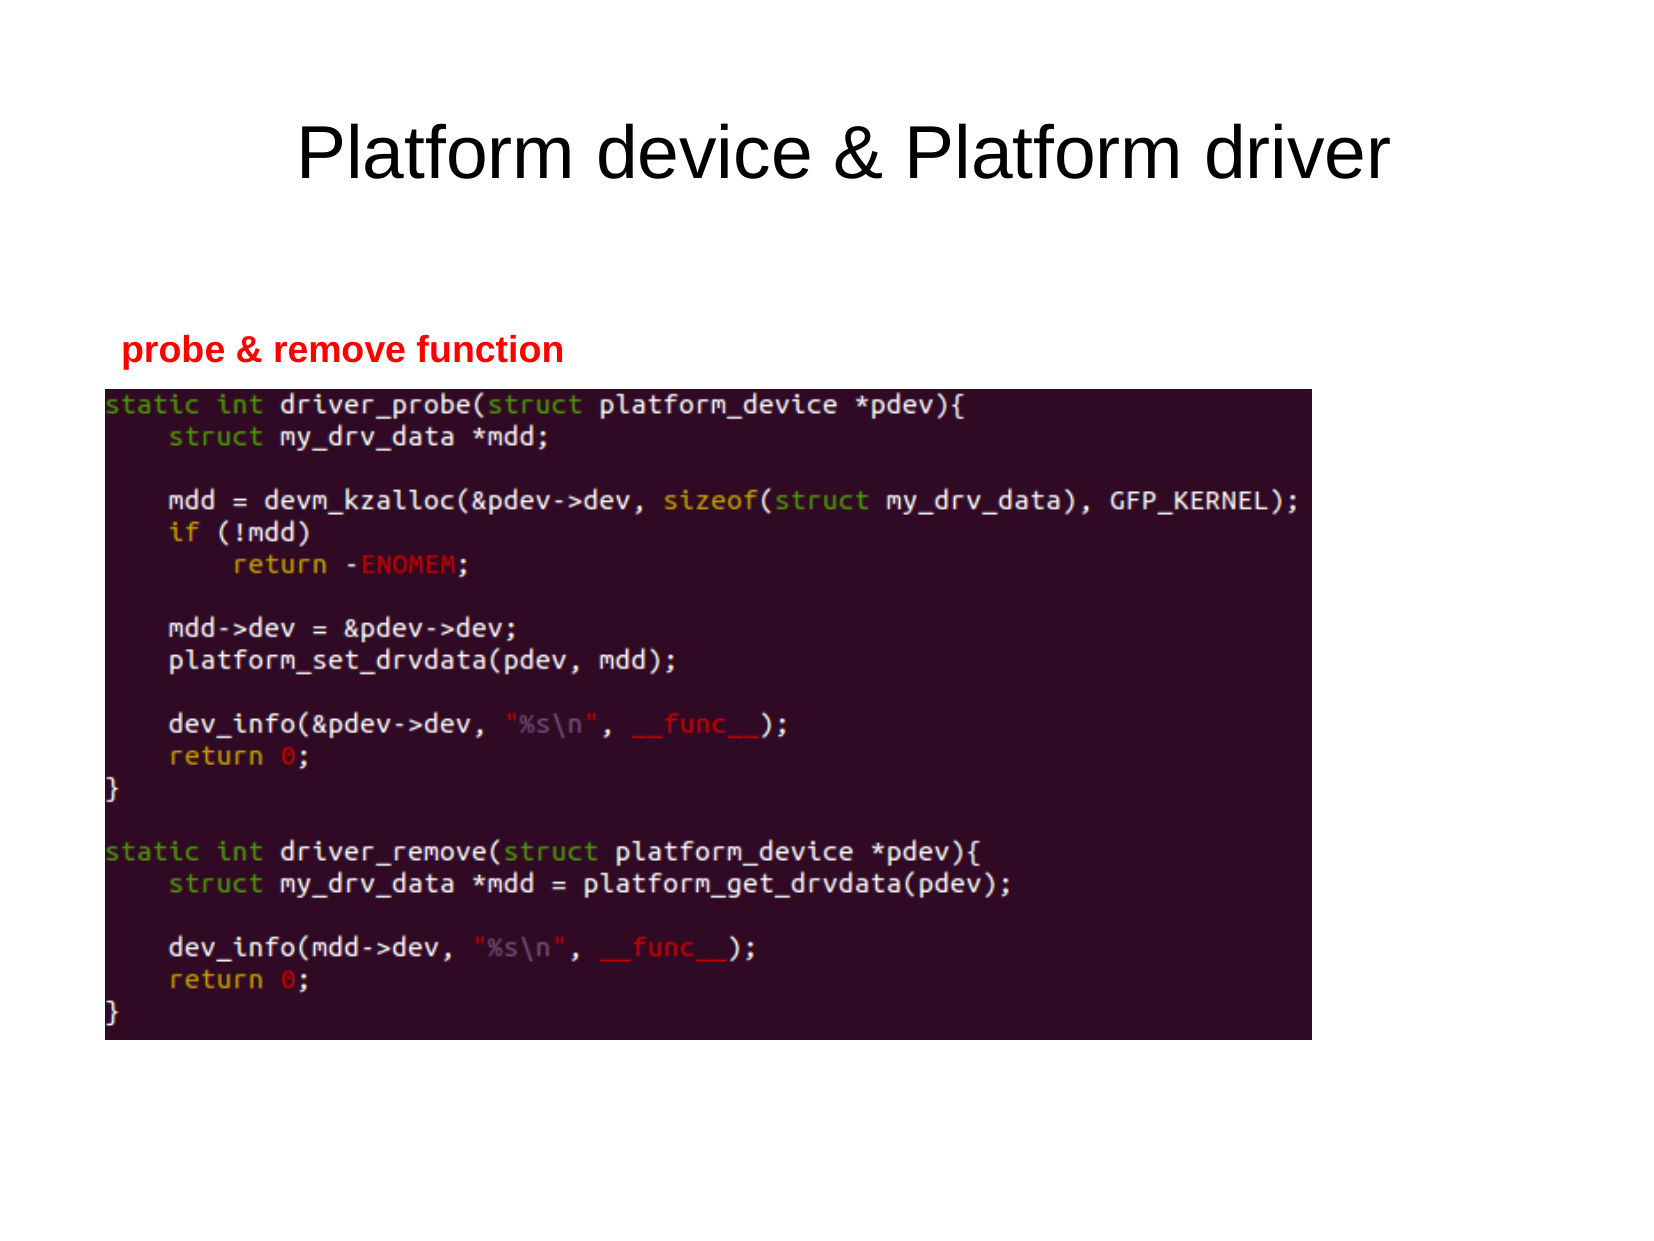

# Platform device & Platform driver
probe & remove function